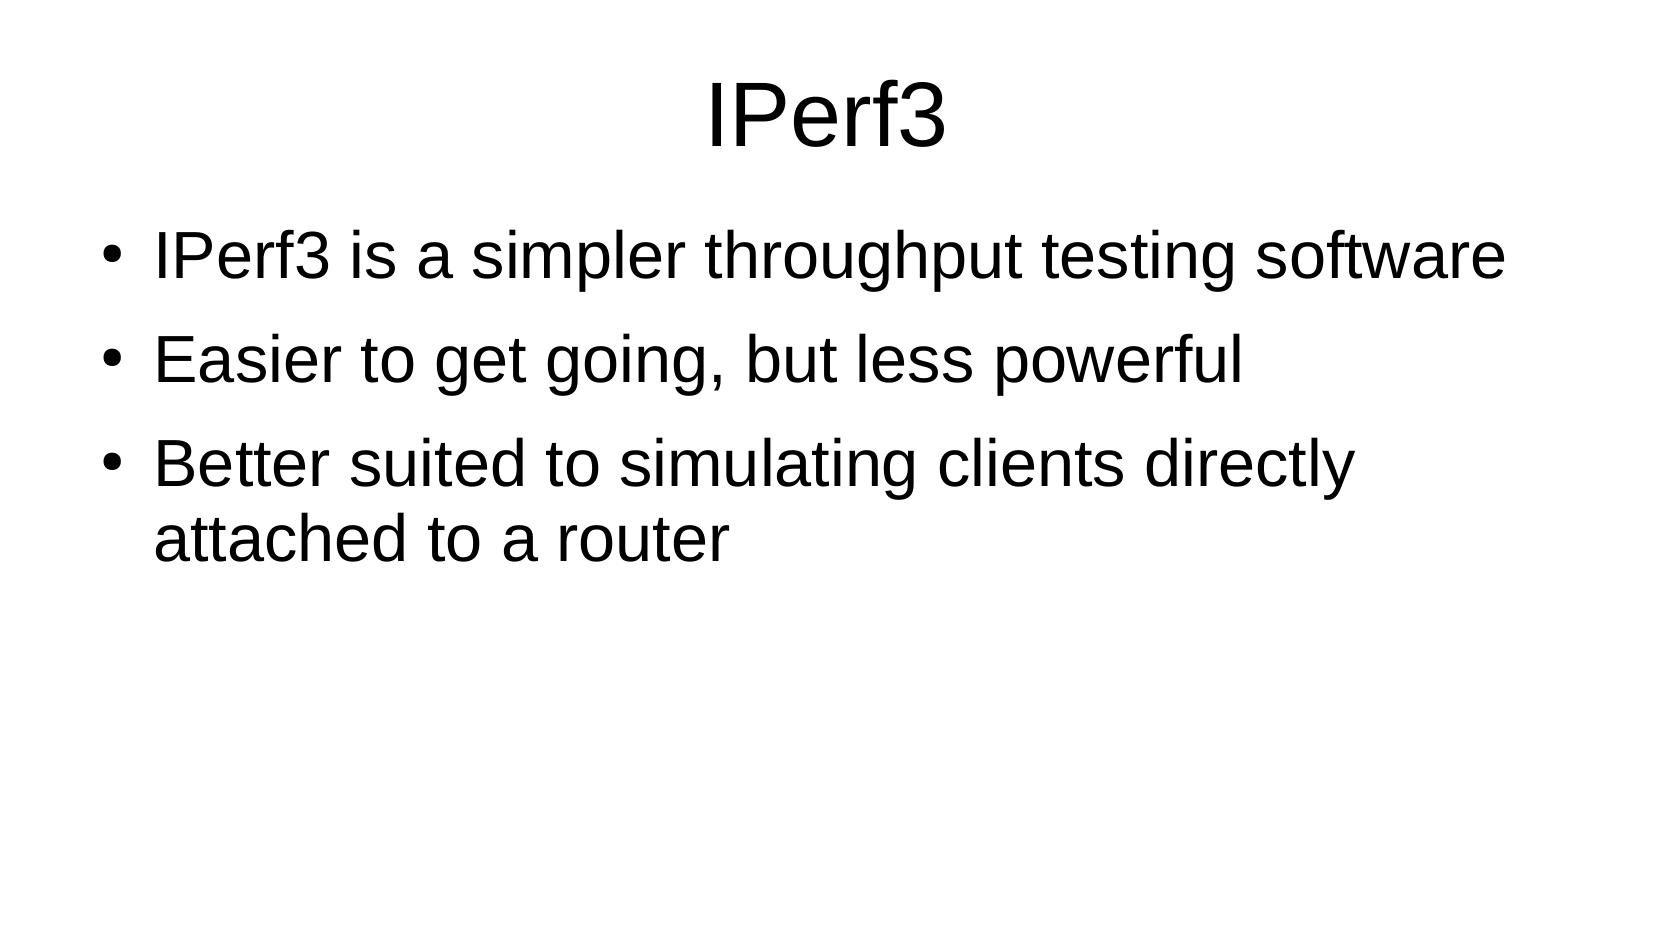

# IPerf3
IPerf3 is a simpler throughput testing software
Easier to get going, but less powerful
Better suited to simulating clients directly attached to a router